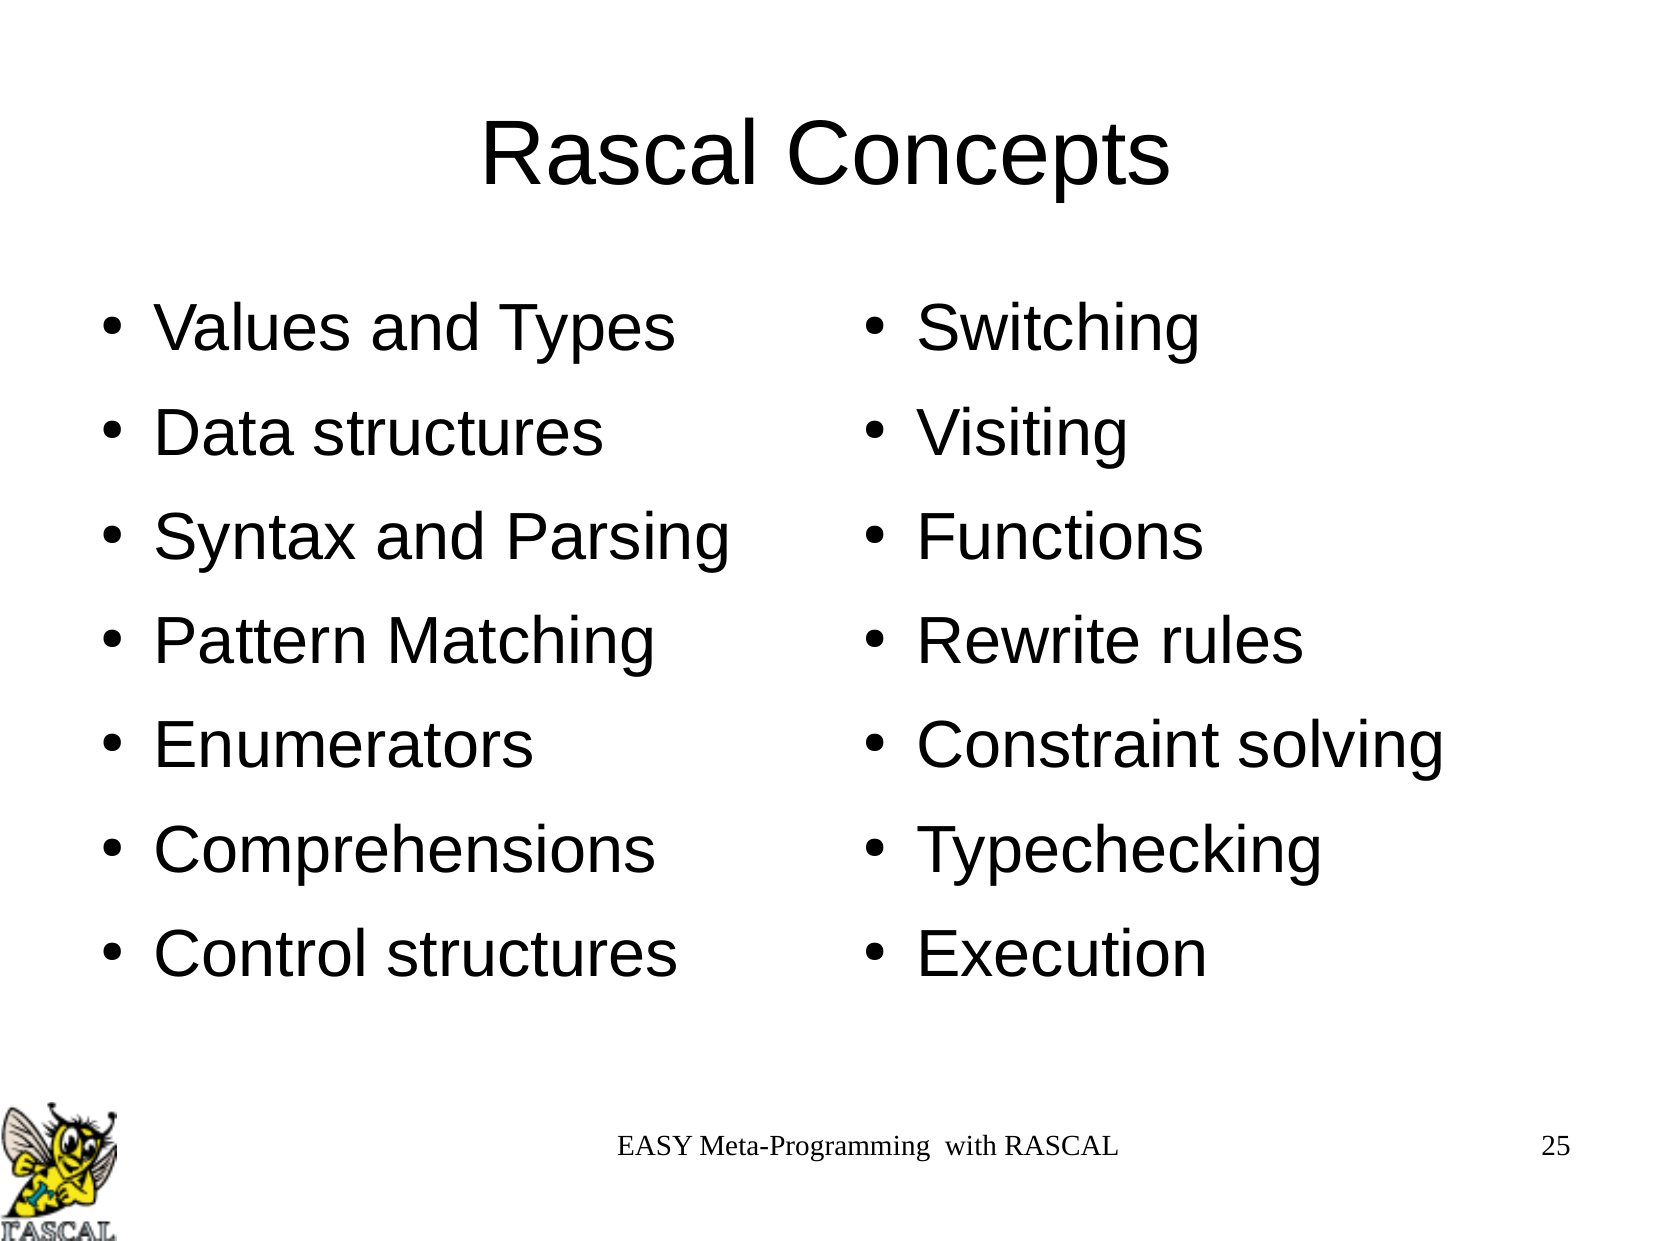

# Rascal Concepts
Values and Types
Data structures
Syntax and Parsing
Pattern Matching
Enumerators
Comprehensions
Control structures
Switching
Visiting
Functions
Rewrite rules
Constraint solving
Typechecking
Execution
25